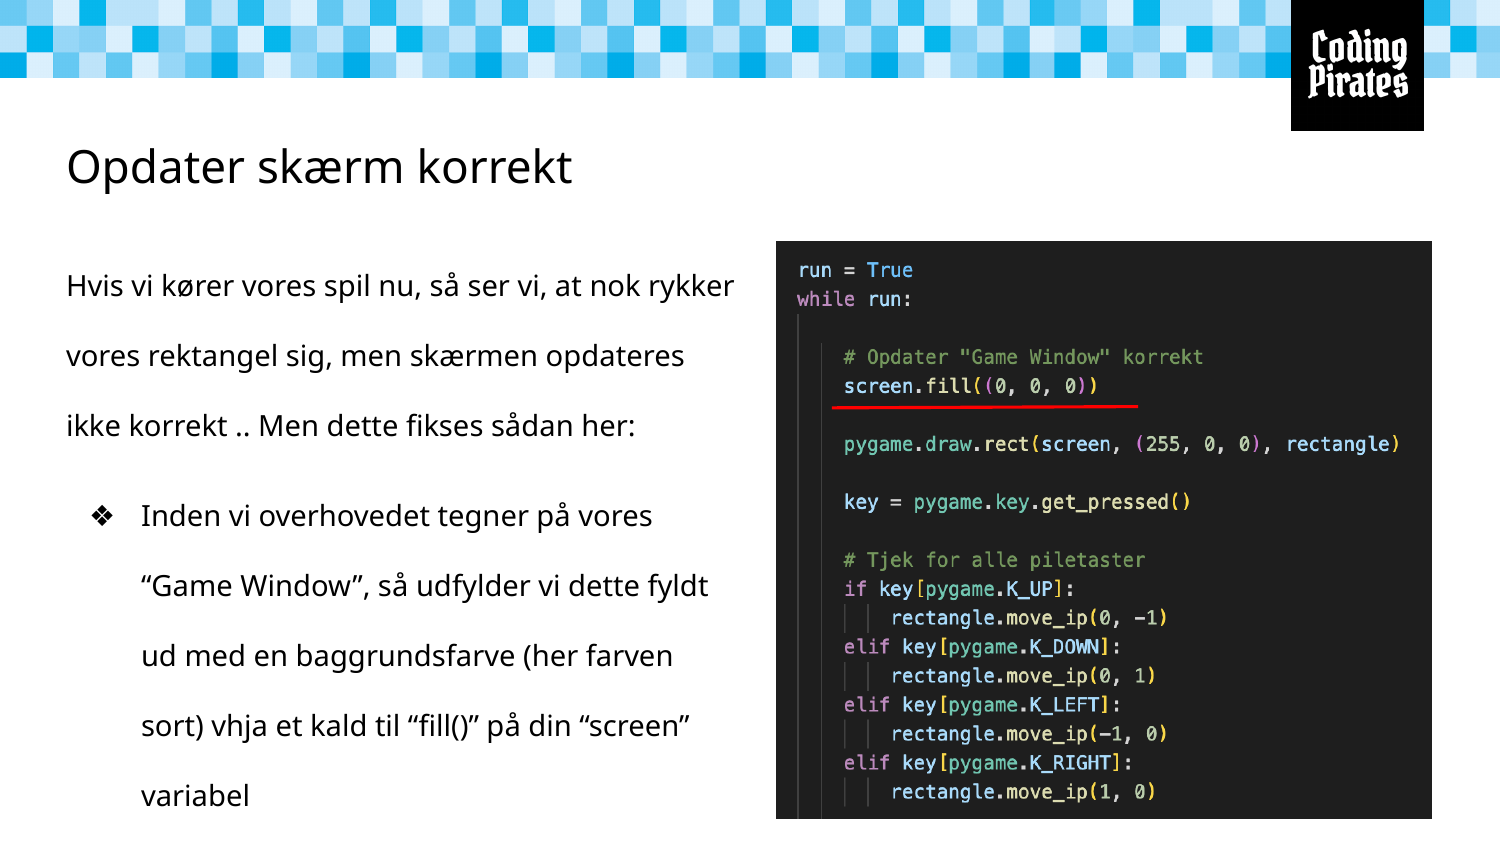

# Opdater skærm korrekt
Hvis vi kører vores spil nu, så ser vi, at nok rykker vores rektangel sig, men skærmen opdateres ikke korrekt .. Men dette fikses sådan her:
Inden vi overhovedet tegner på vores “Game Window”, så udfylder vi dette fyldt ud med en baggrundsfarve (her farven sort) vhja et kald til “fill()” på din “screen” variabel
Her via en tuple for sort (dvs. (0, 0, 0))